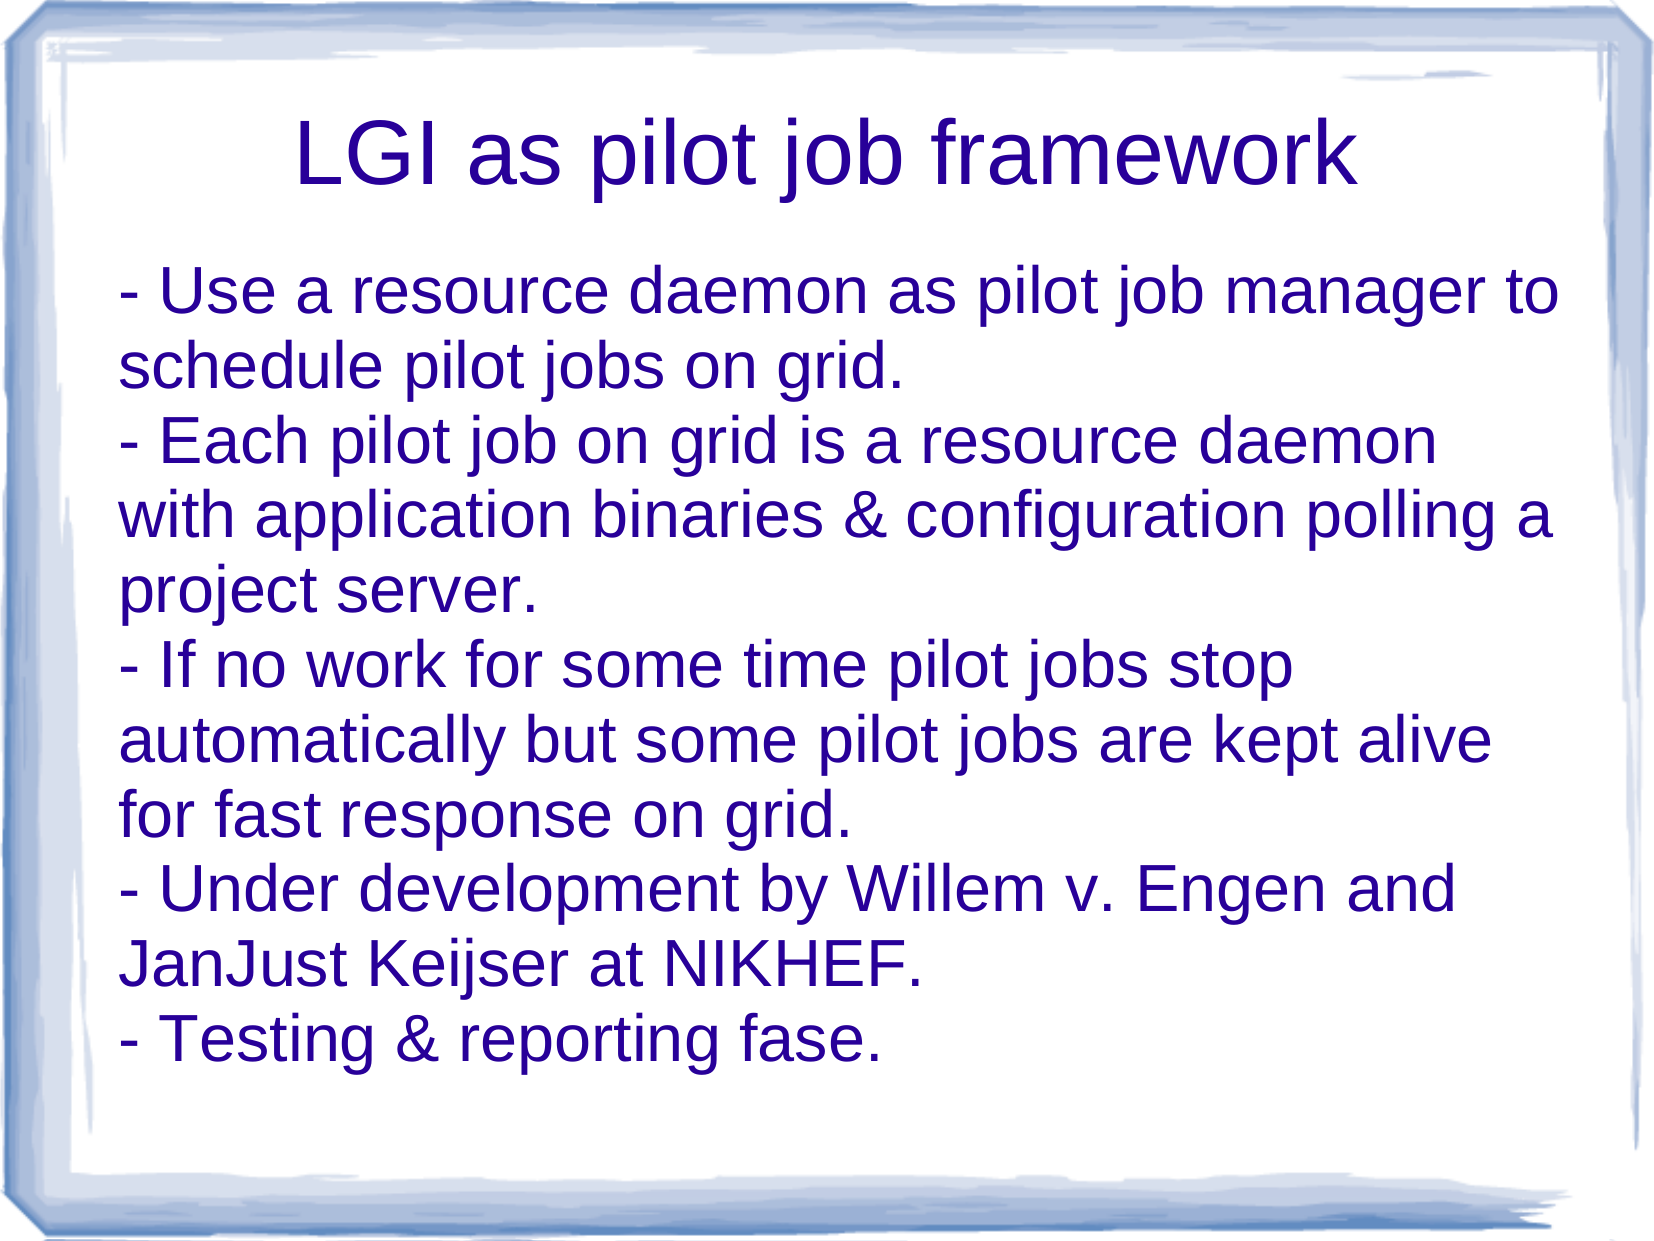

# LGI as pilot job framework
- Use a resource daemon as pilot job manager to schedule pilot jobs on grid.
- Each pilot job on grid is a resource daemon with application binaries & configuration polling a project server.
- If no work for some time pilot jobs stop automatically but some pilot jobs are kept alive for fast response on grid.
- Under development by Willem v. Engen and JanJust Keijser at NIKHEF.
- Testing & reporting fase.